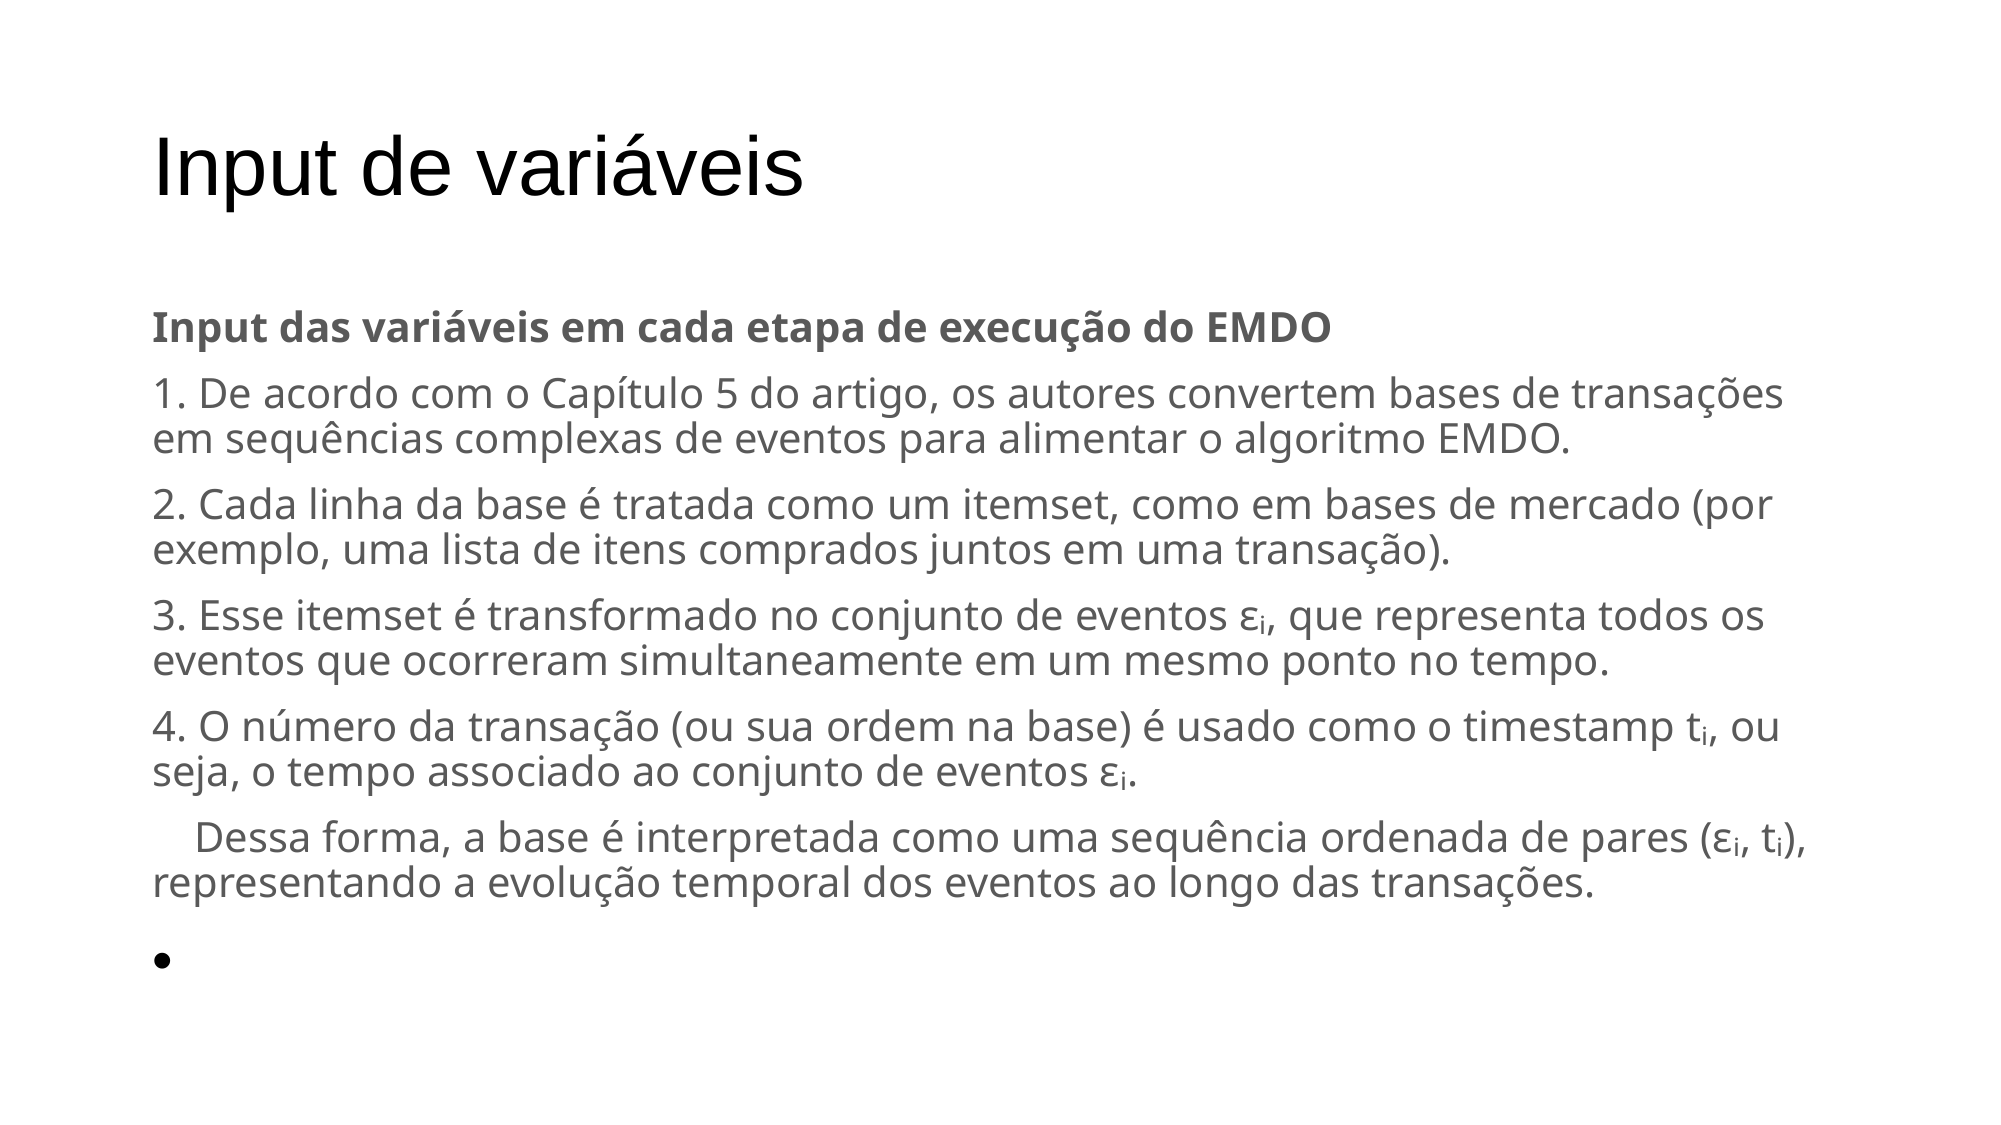

# Input de variáveis
Input das variáveis em cada etapa de execução do EMDO
1. De acordo com o Capítulo 5 do artigo, os autores convertem bases de transações em sequências complexas de eventos para alimentar o algoritmo EMDO.
2. Cada linha da base é tratada como um itemset, como em bases de mercado (por exemplo, uma lista de itens comprados juntos em uma transação).
3. Esse itemset é transformado no conjunto de eventos εᵢ, que representa todos os eventos que ocorreram simultaneamente em um mesmo ponto no tempo.
4. O número da transação (ou sua ordem na base) é usado como o timestamp tᵢ, ou seja, o tempo associado ao conjunto de eventos εᵢ.
 Dessa forma, a base é interpretada como uma sequência ordenada de pares (εᵢ, tᵢ), representando a evolução temporal dos eventos ao longo das transações.